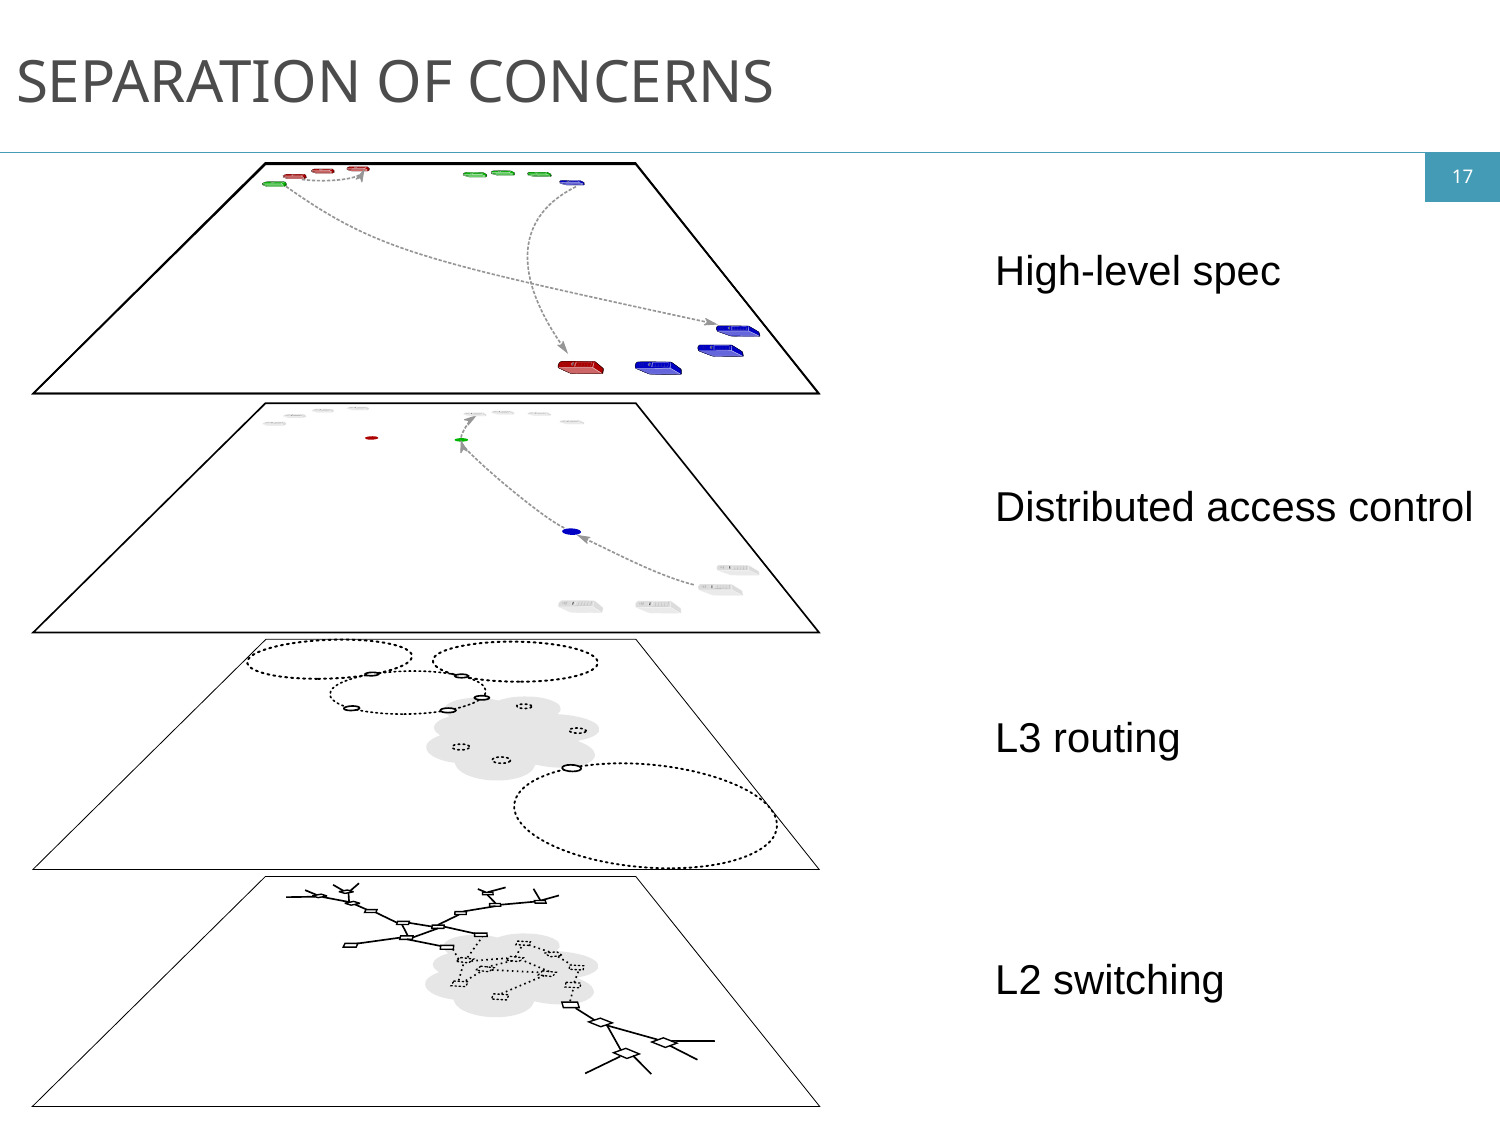

# SEPARATION OF CONCERNS
High-level spec
Distributed access control
L3 routing
L2 switching